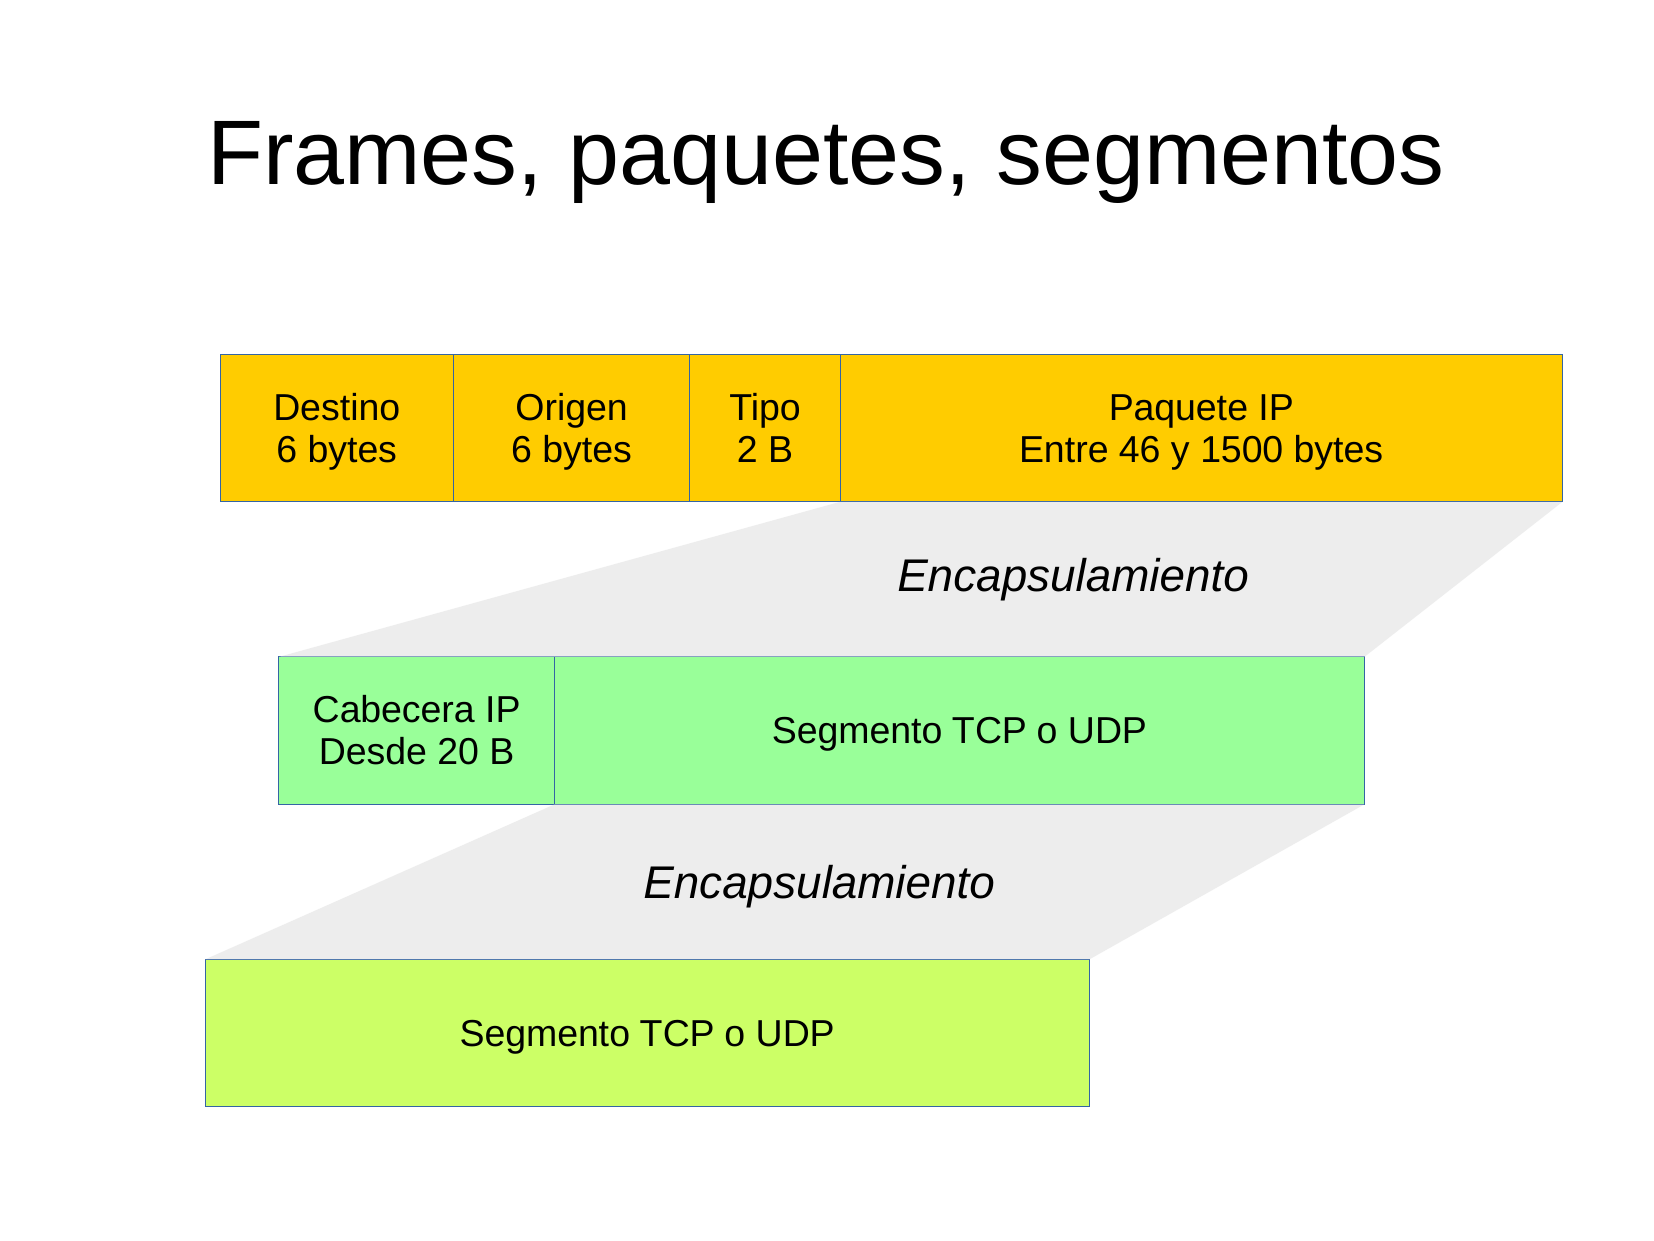

# Frames, paquetes, segmentos
Destino
6 bytes
Origen
6 bytes
Tipo
2 B
Paquete IP
Entre 46 y 1500 bytes
Encapsulamiento
Cabecera IP
Desde 20 B
Segmento TCP o UDP
Encapsulamiento
Segmento TCP o UDP